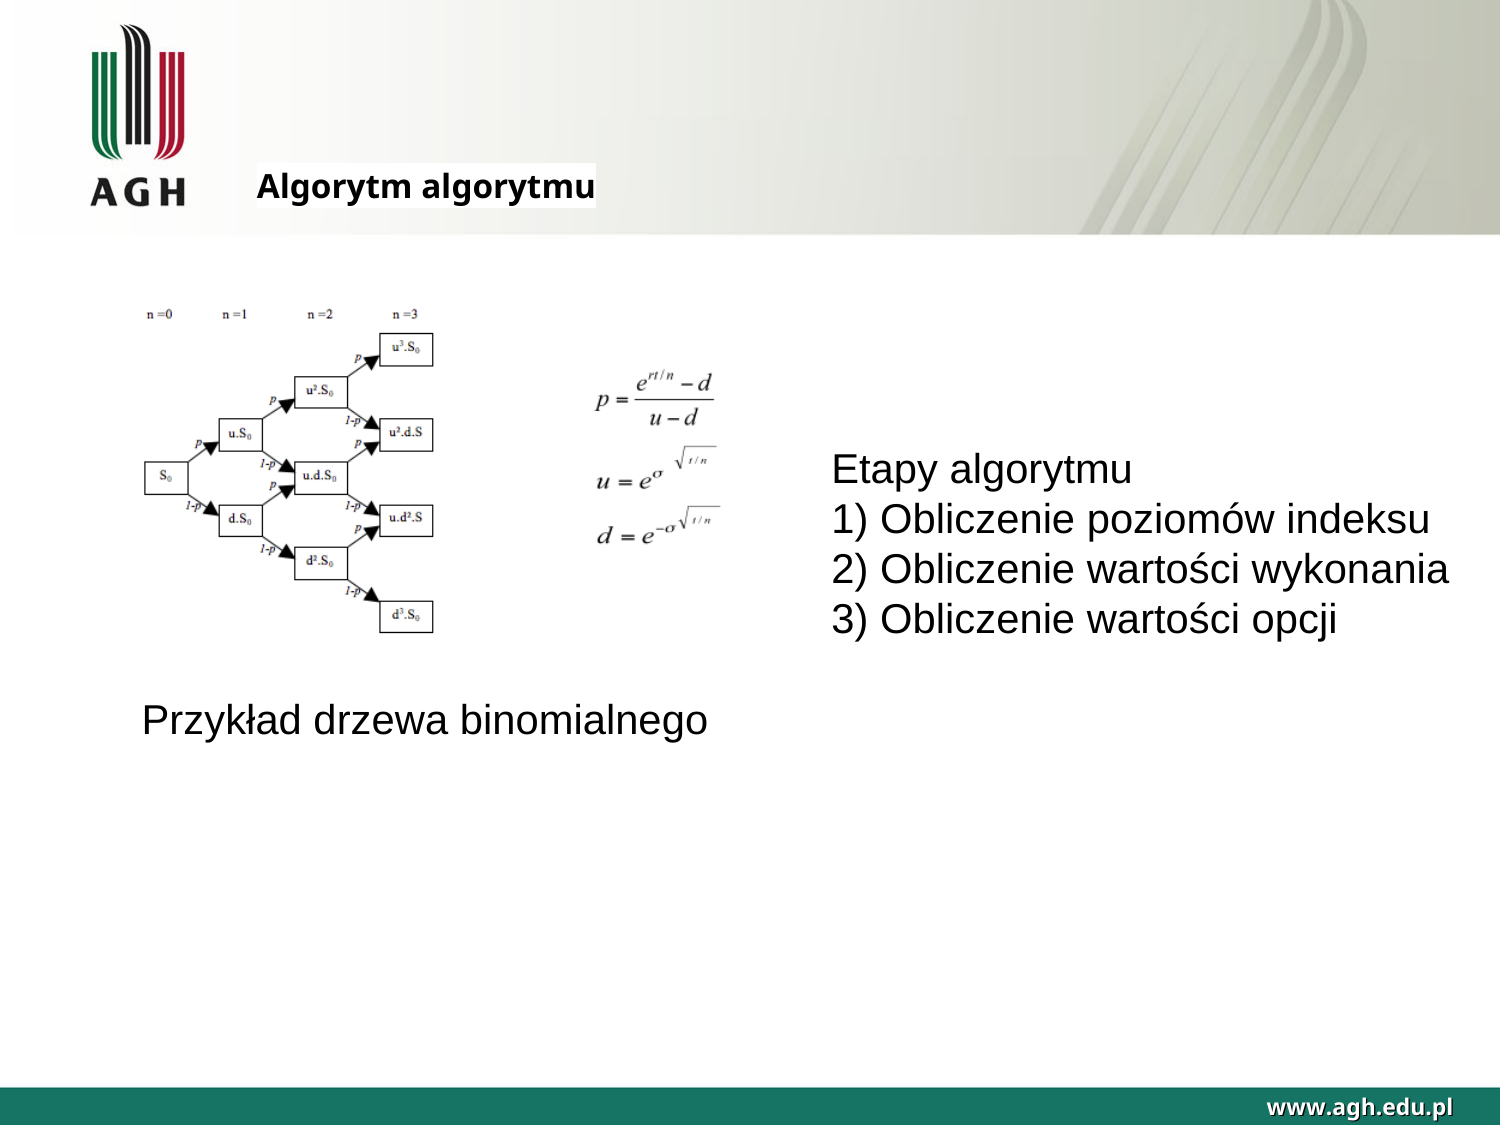

# Algorytm algorytmu
Etapy algorytmu
 Obliczenie poziomów indeksu
 Obliczenie wartości wykonania
 Obliczenie wartości opcji
Przykład drzewa binomialnego
www.agh.edu.pl